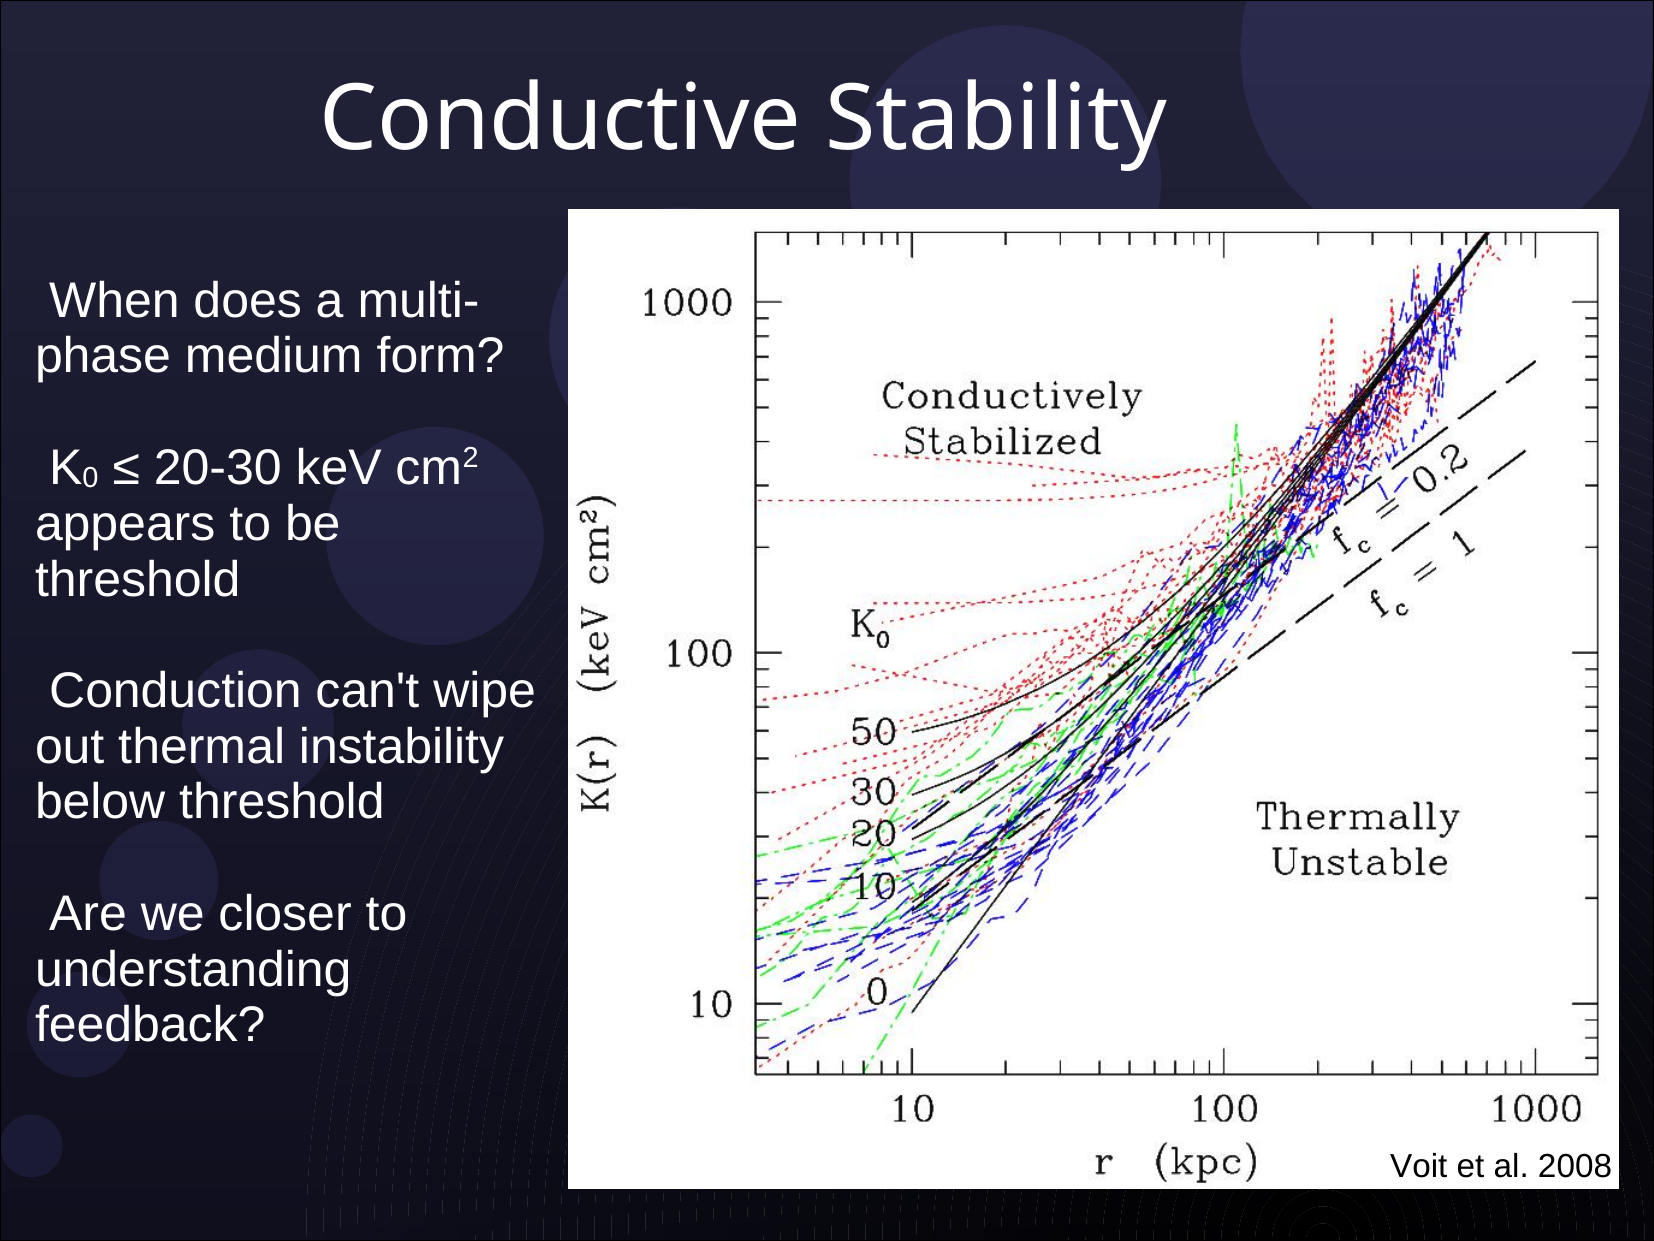

Conductive Stability
 When does a multi-phase medium form?
 K0 ≤ 20-30 keV cm2 appears to be threshold
 Conduction can't wipe out thermal instability below threshold
 Are we closer to understanding feedback?
Voit et al. 2008